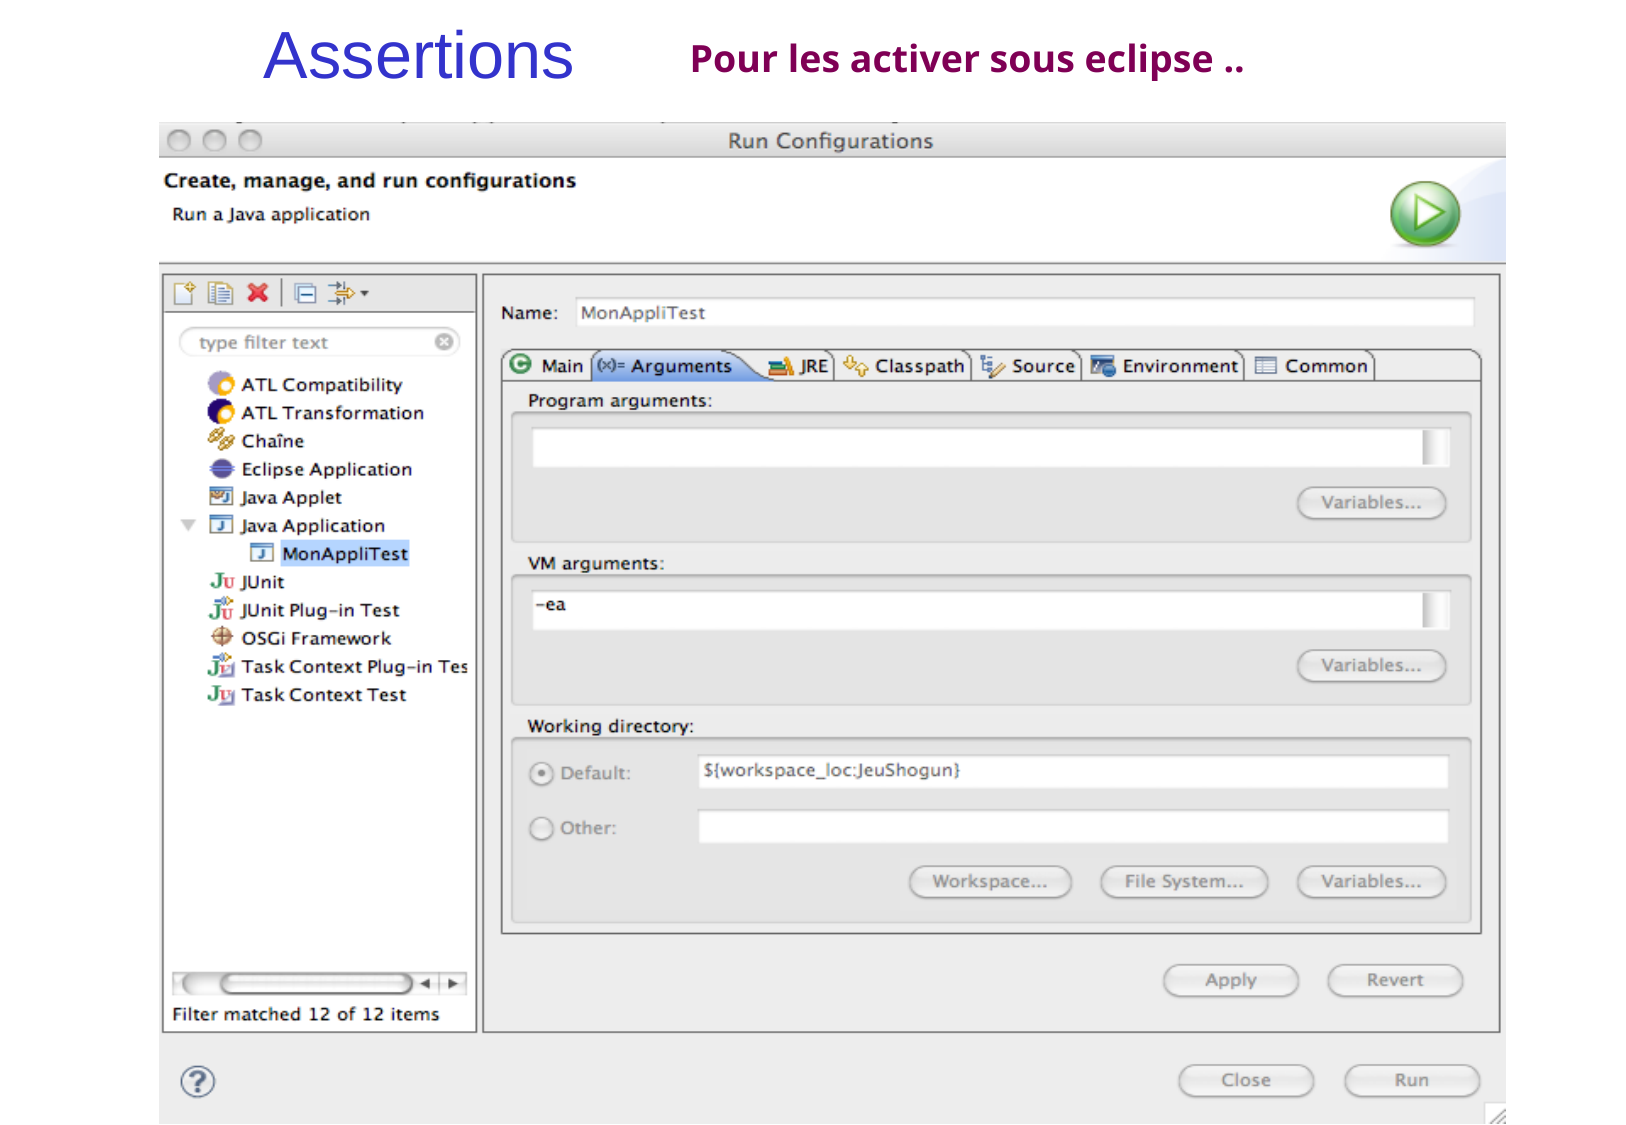

Assertions
Pour les activer sous eclipse ..